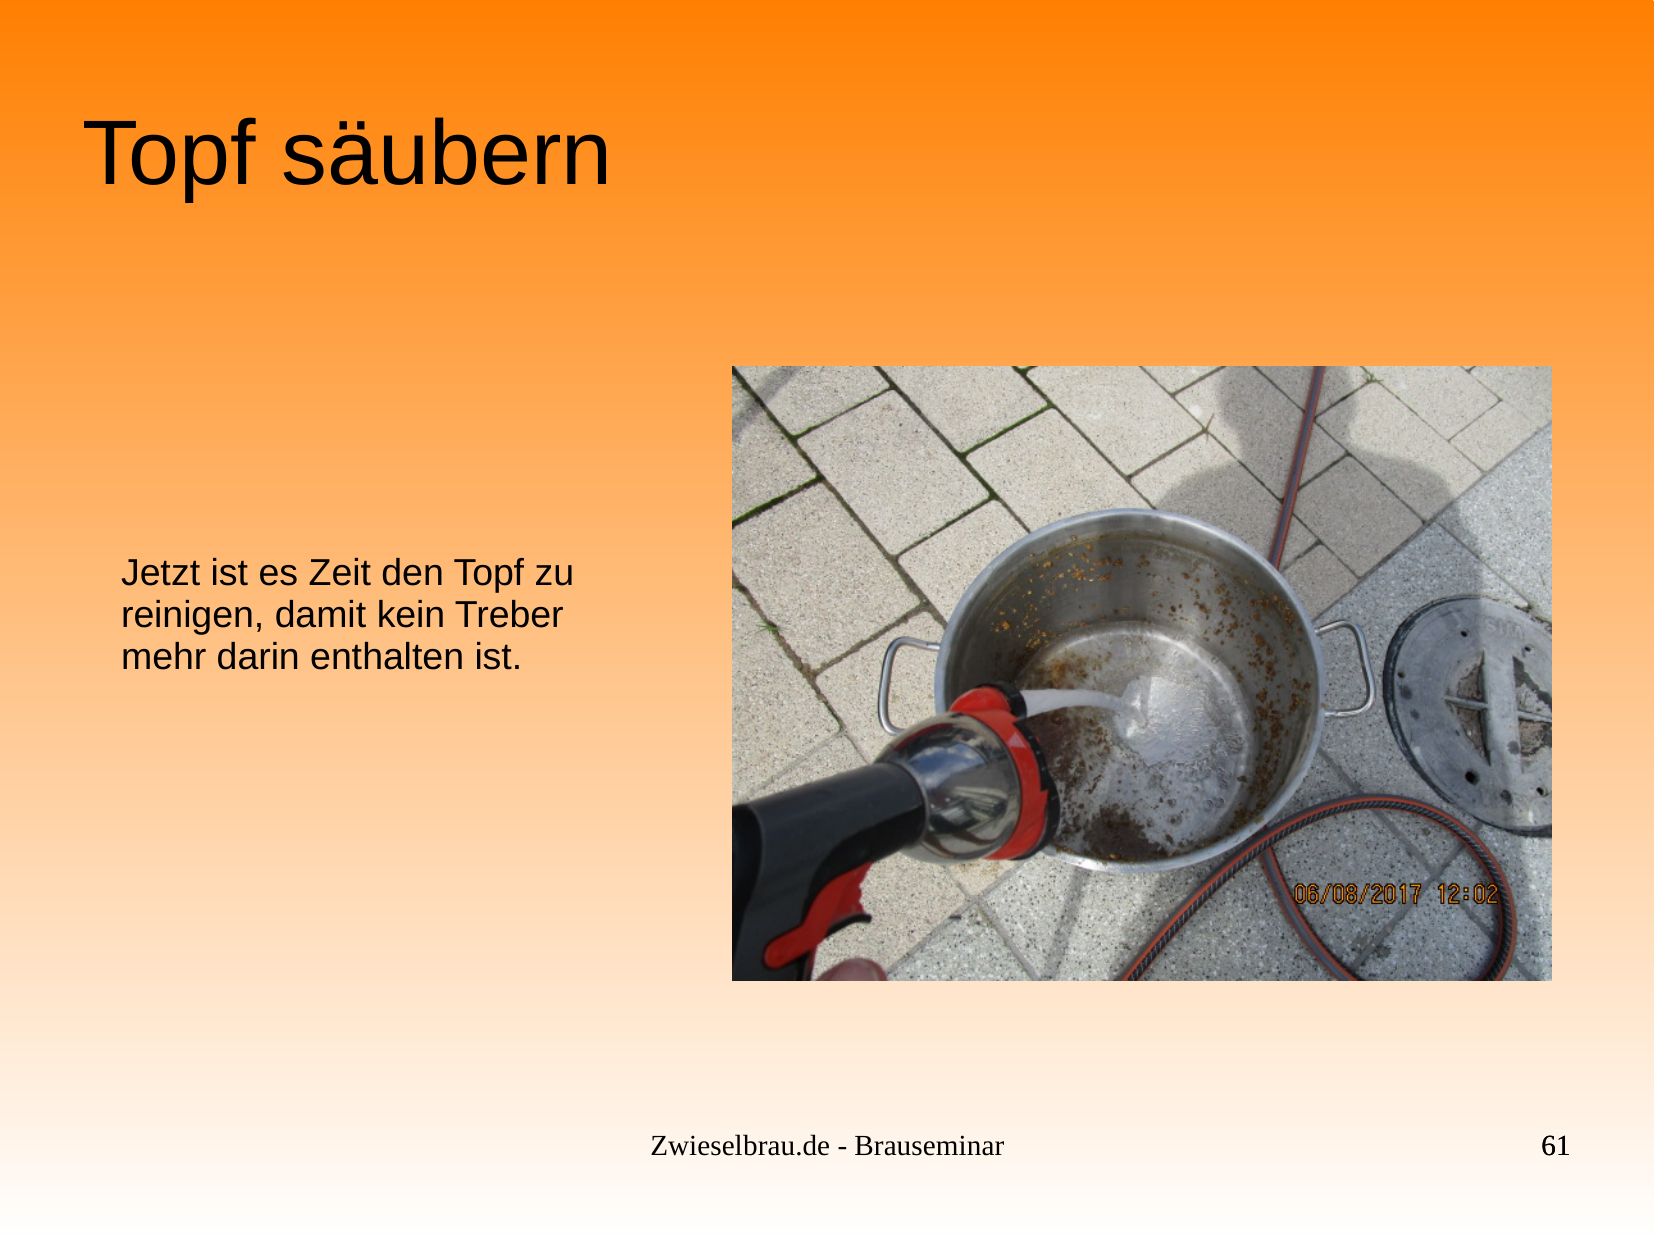

# Topf säubern
Jetzt ist es Zeit den Topf zu reinigen, damit kein Treber mehr darin enthalten ist.
Zwieselbrau.de - Brauseminar
61